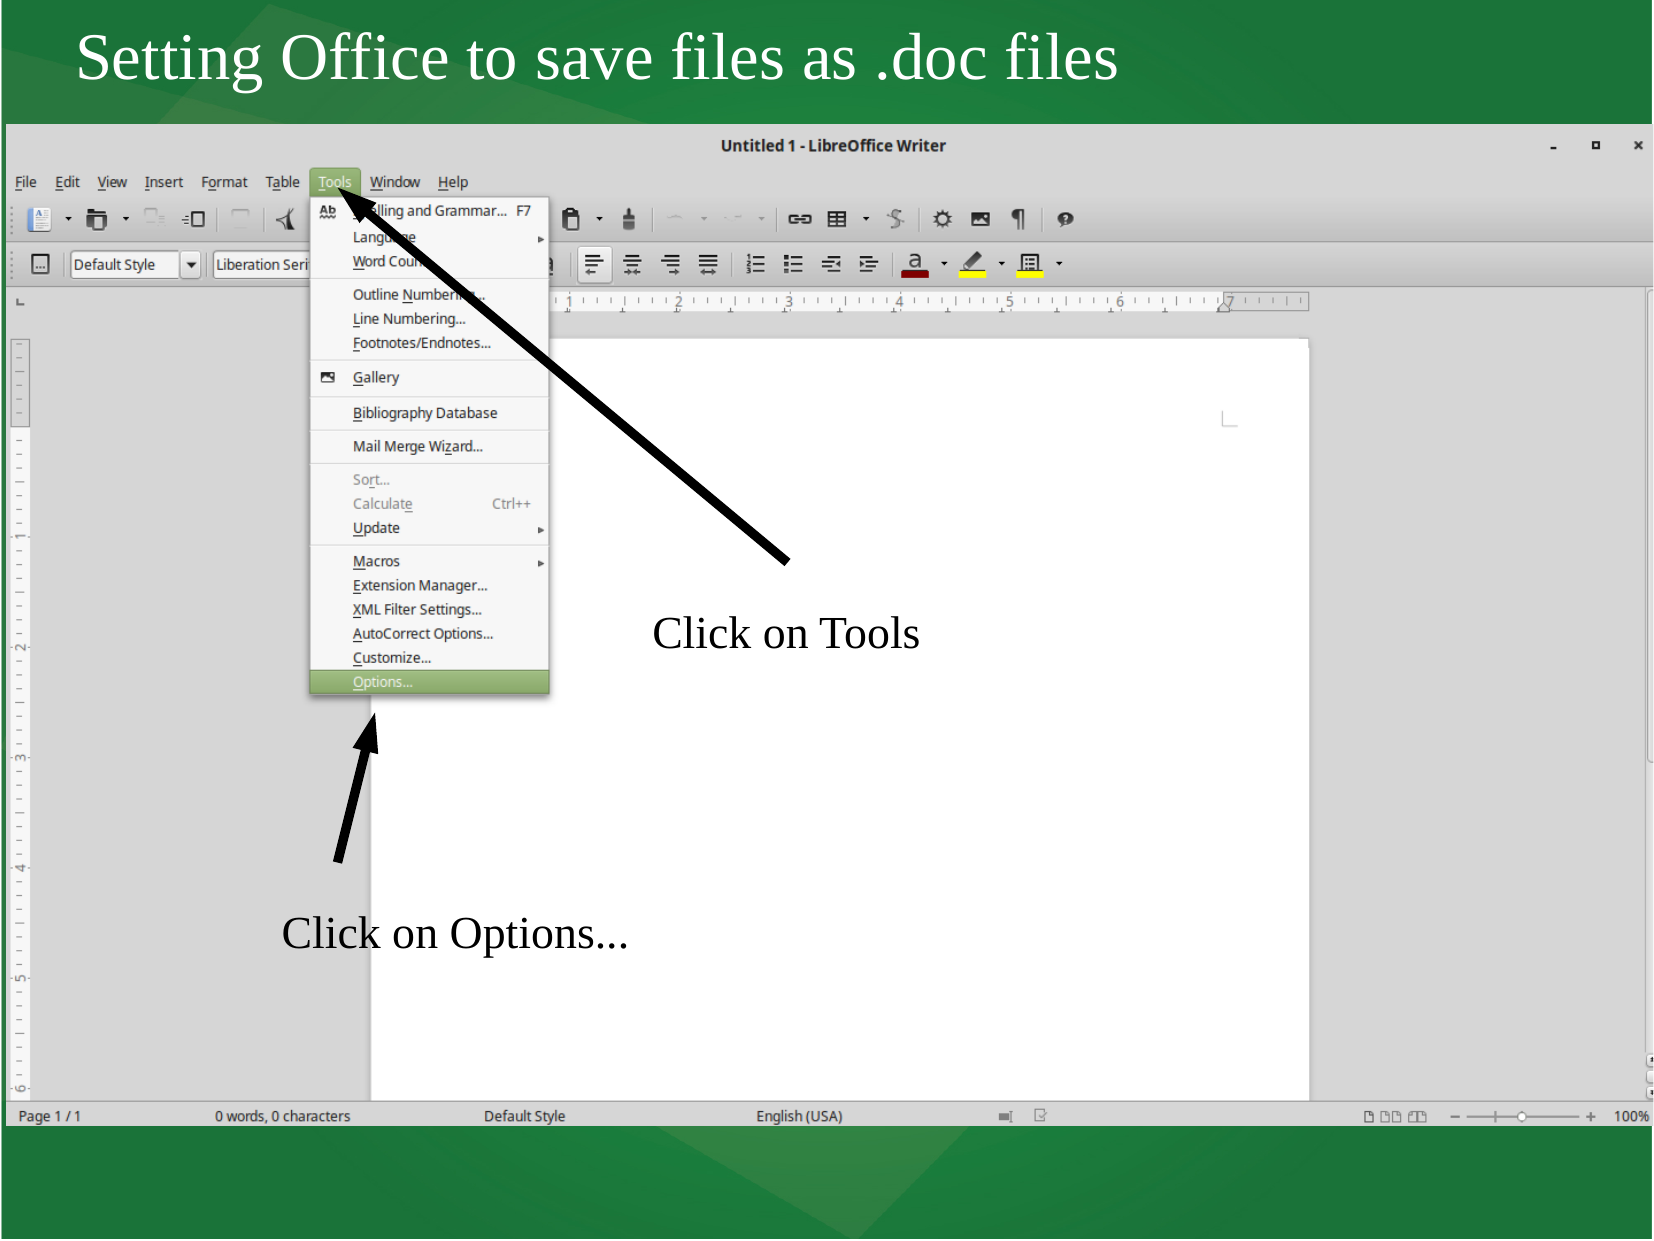

Setting Office to save files as .doc files
Click on Tools
Click on Options...